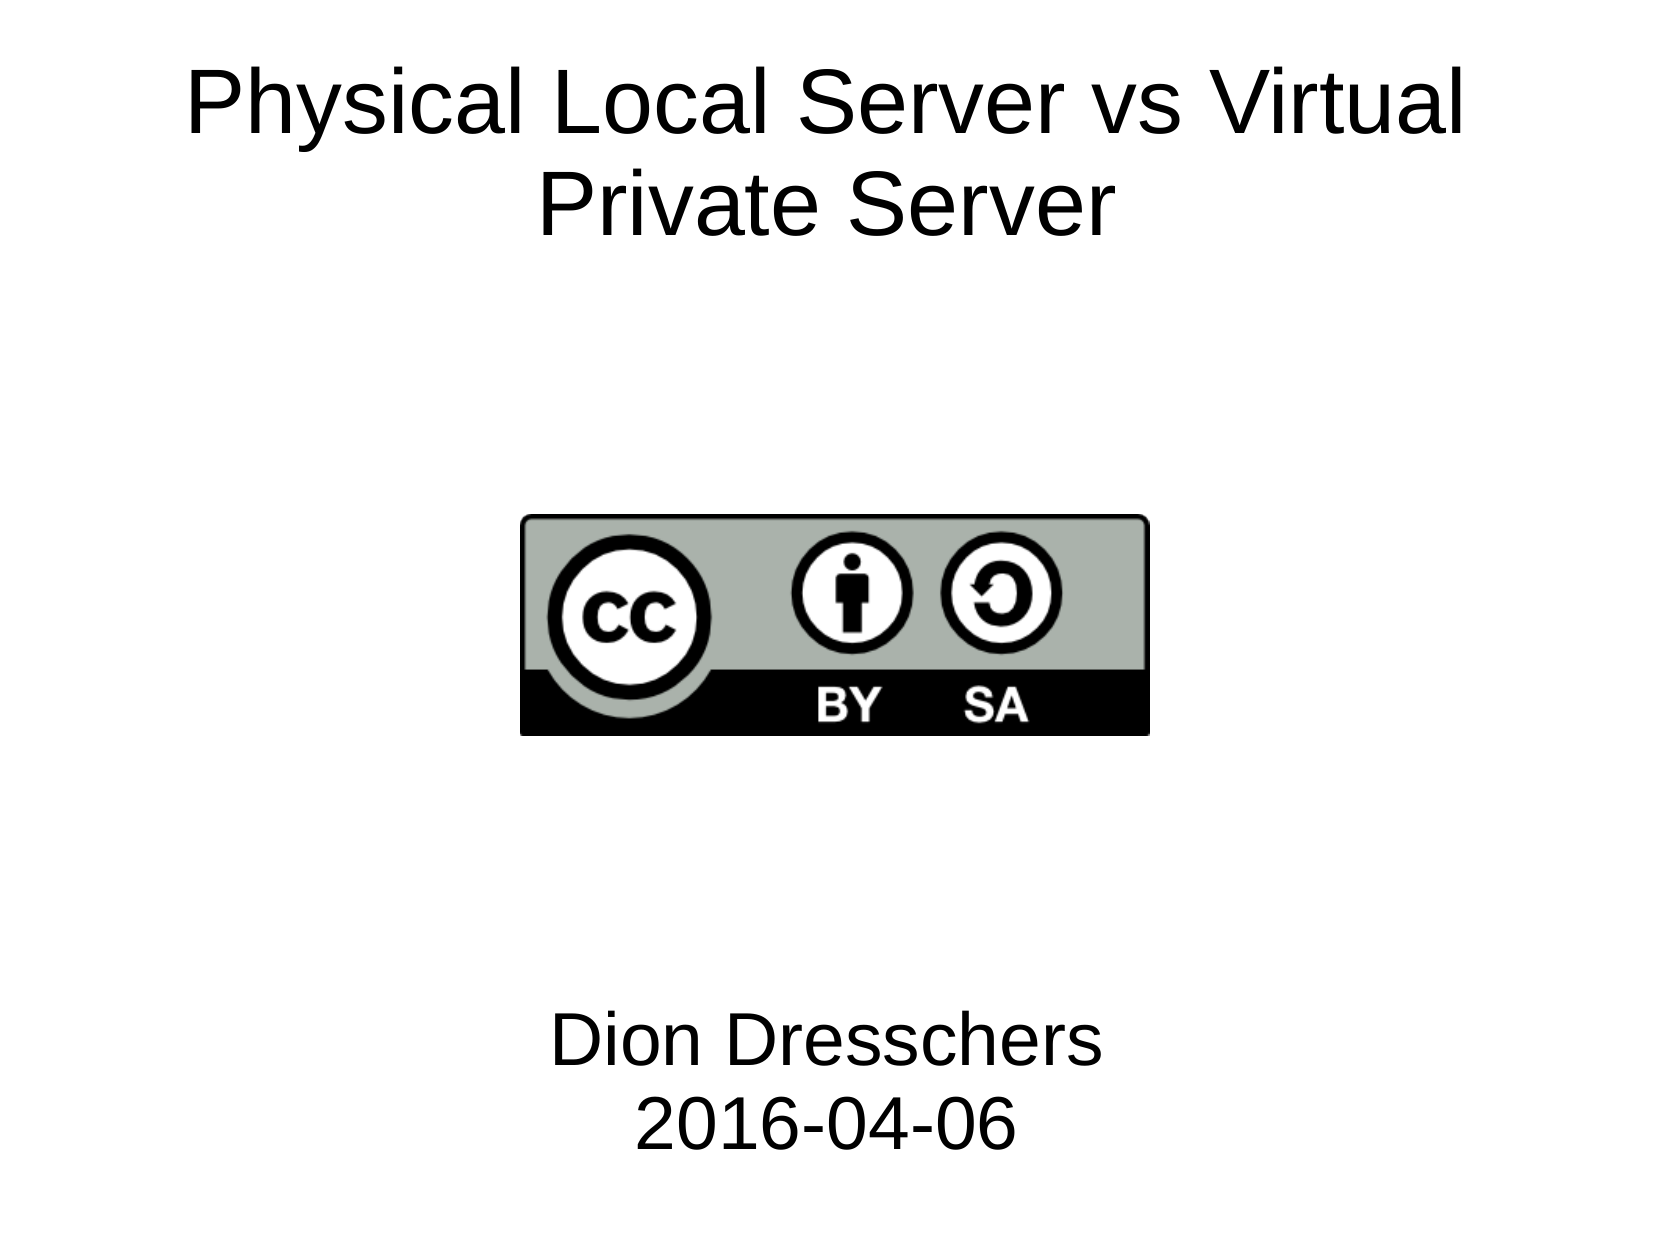

# Physical Local Server vs Virtual Private Server
Dion Dresschers
2016-04-06